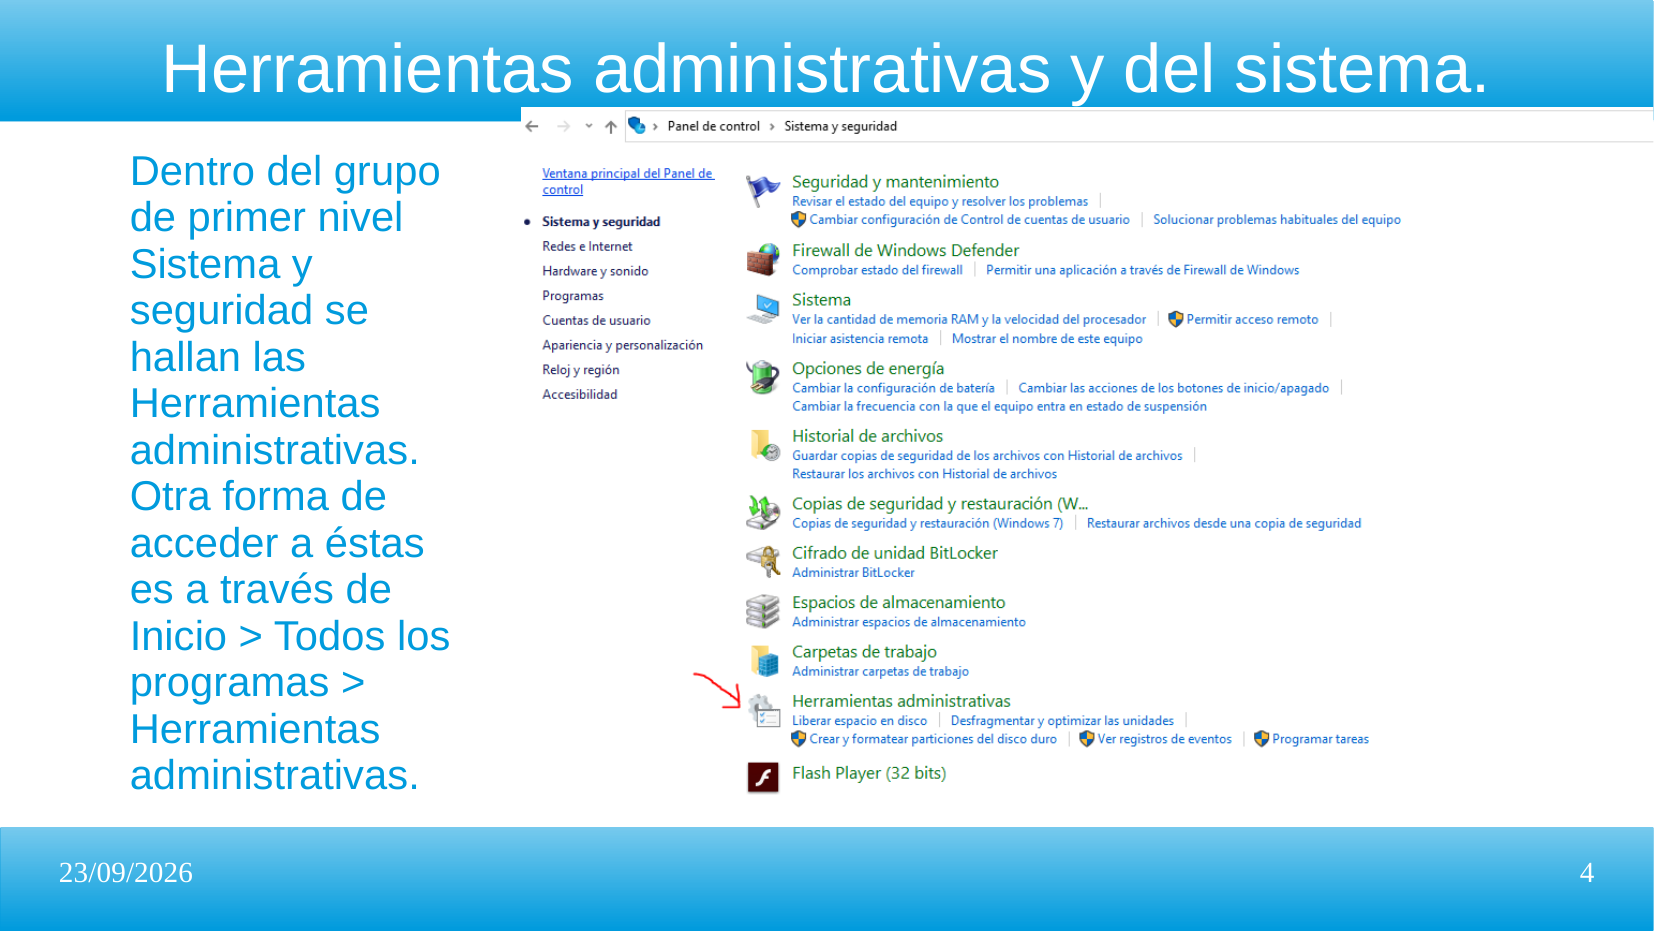

# Herramientas administrativas y del sistema.
Dentro del grupo de primer nivel Sistema y seguridad se hallan las Herramientas administrativas. Otra forma de acceder a éstas es a través de Inicio > Todos los programas > Herramientas administrativas.
4